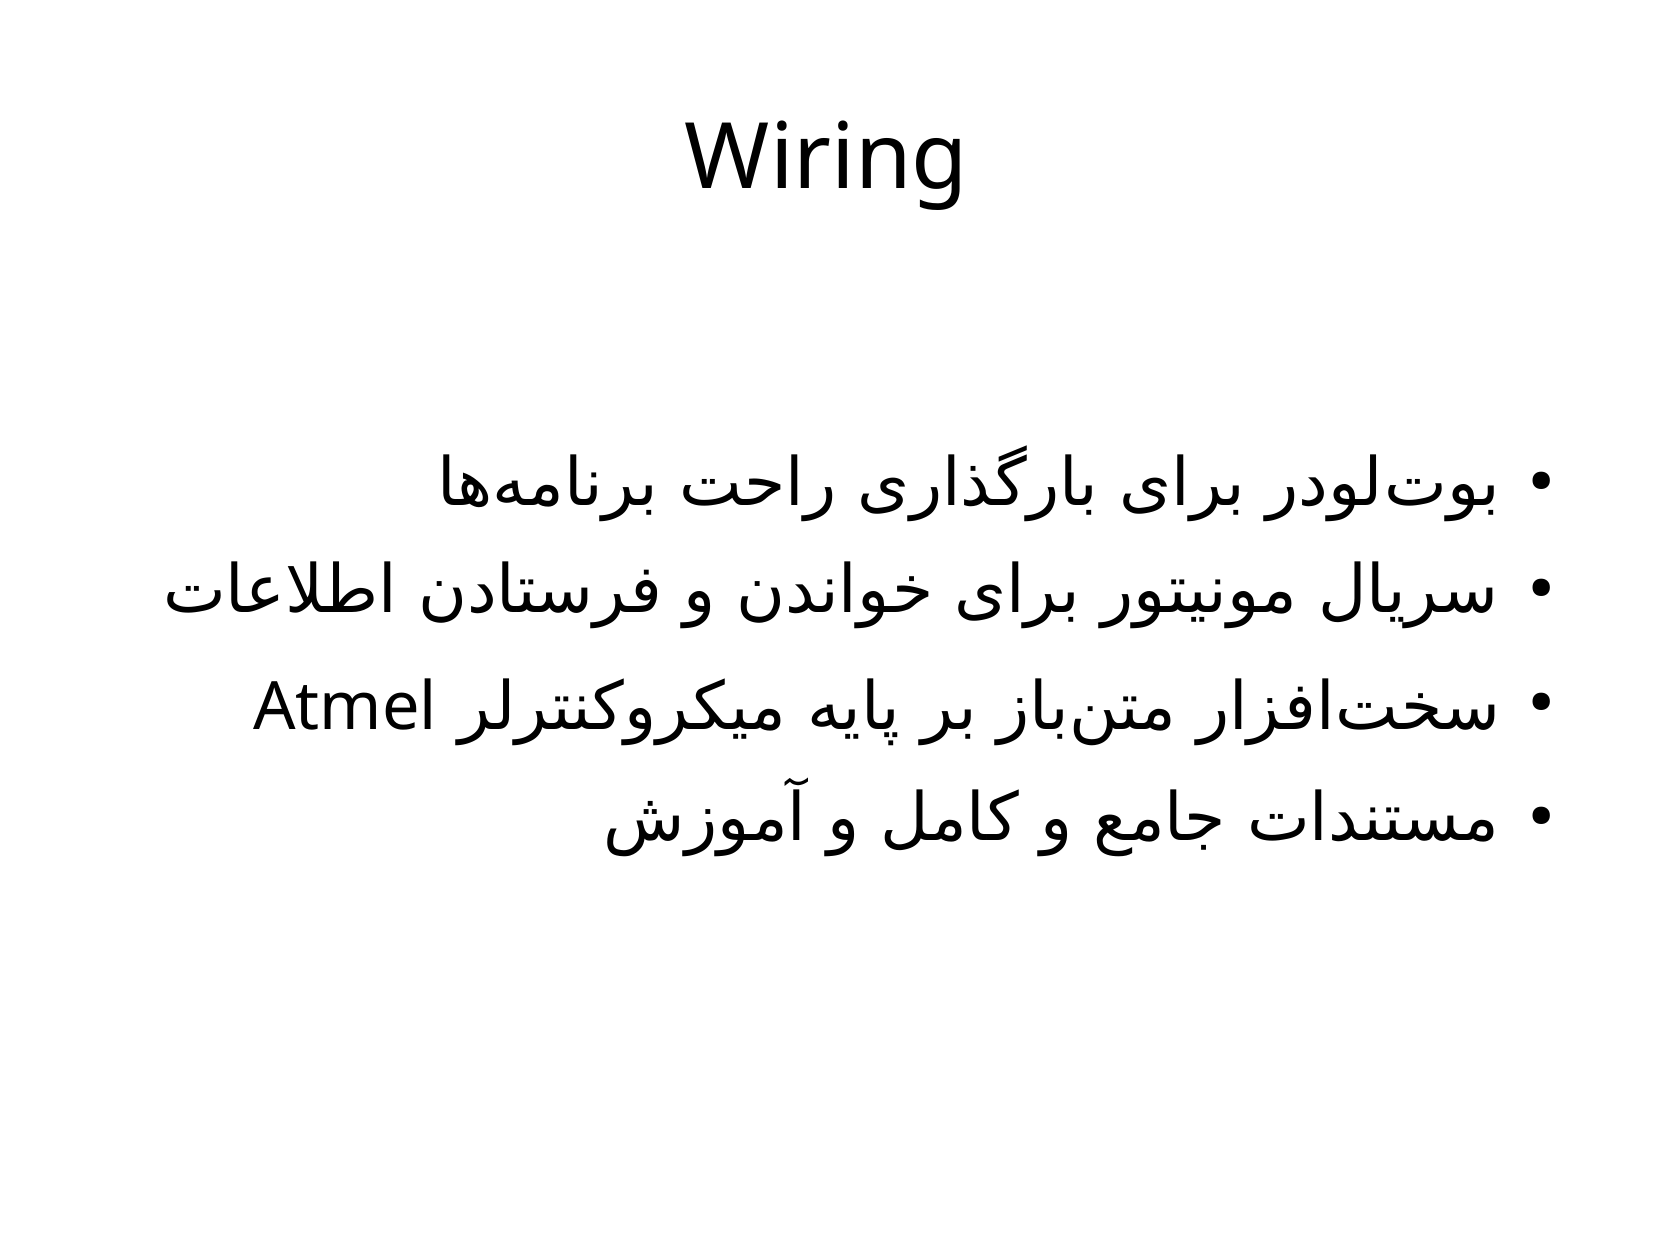

# Wiring
بوت‌لودر برای بارگذاری راحت برنامه‌ها
سریال مونیتور برای خواندن و فرستادن اطلاعات
سخت‌افزار متن‌باز بر پایه میکروکنترلر Atmel
مستندات جامع و کامل و آموزش